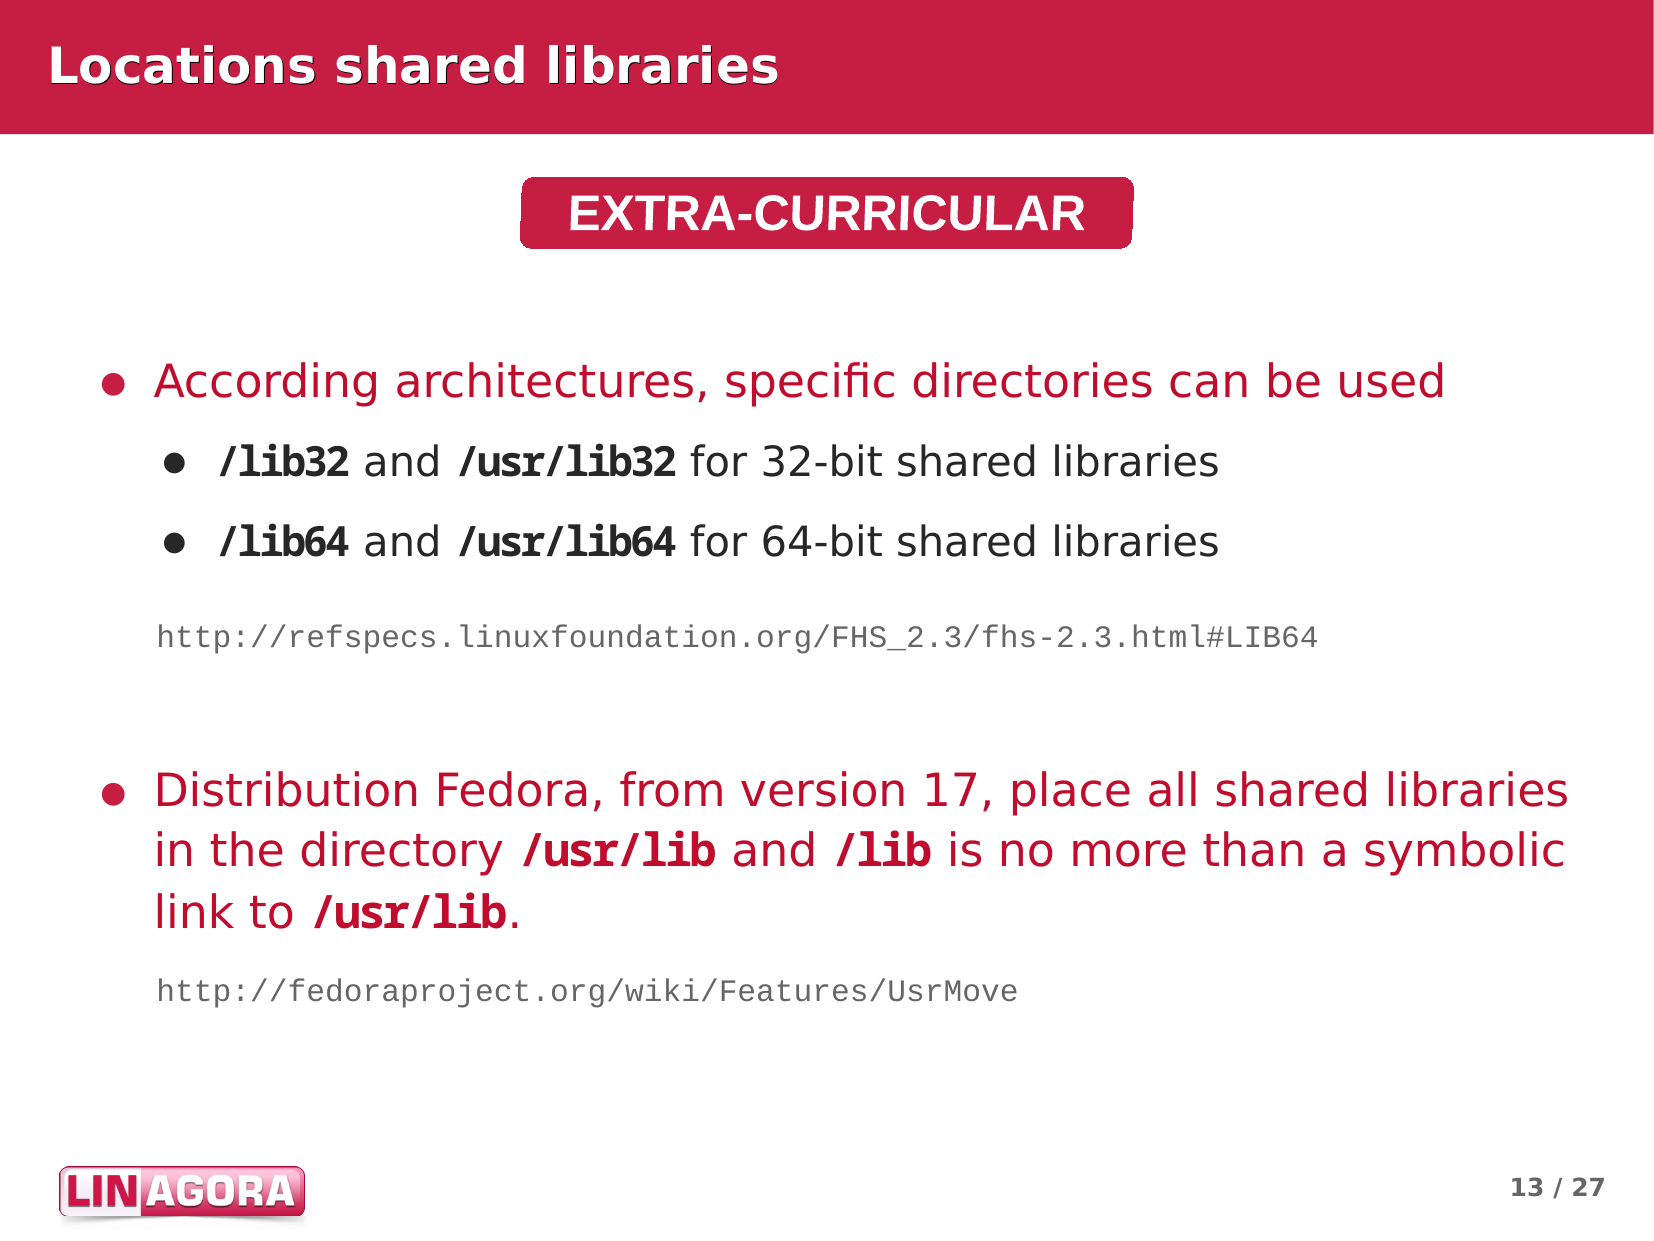

# Locations shared libraries
EXTRA-CURRICULAR
According architectures, specific directories can be used
/lib32 and /usr/lib32 for 32-bit shared libraries
/lib64 and /usr/lib64 for 64-bit shared libraries
Distribution Fedora, from version 17, place all shared libraries in the directory /usr/lib and /lib is no more than a symbolic link to /usr/lib.
http://refspecs.linuxfoundation.org/FHS_2.3/fhs-2.3.html#LIB64
http://fedoraproject.org/wiki/Features/UsrMove